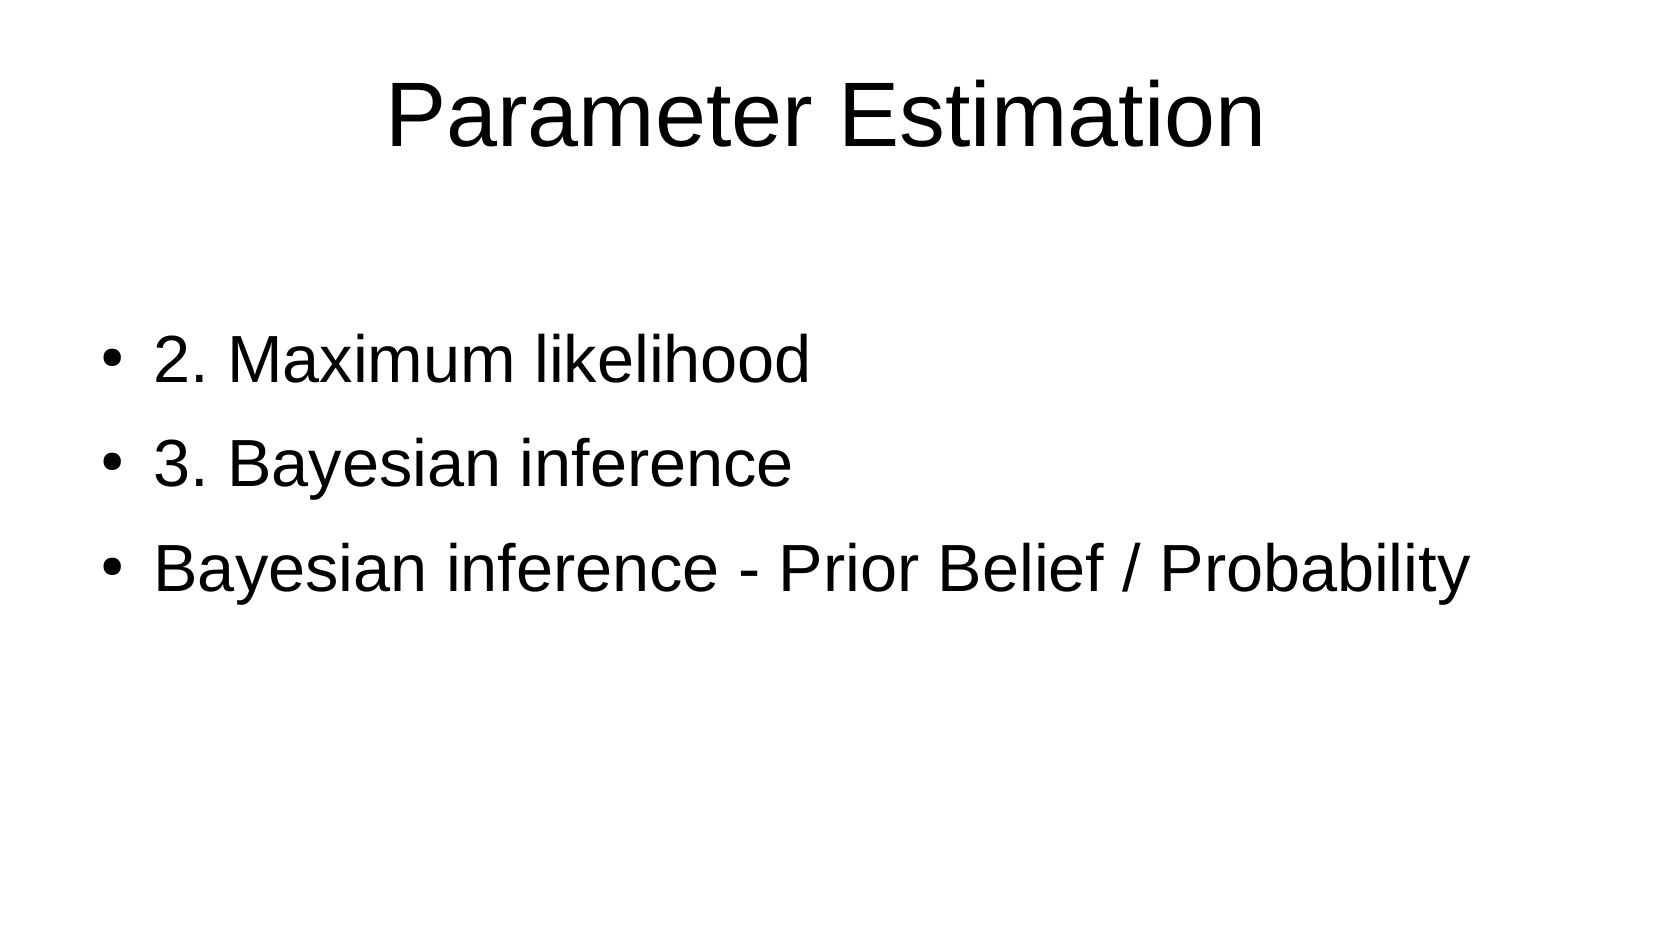

# Parameter Estimation
2. Maximum likelihood
3. Bayesian inference
Bayesian inference - Prior Belief / Probability